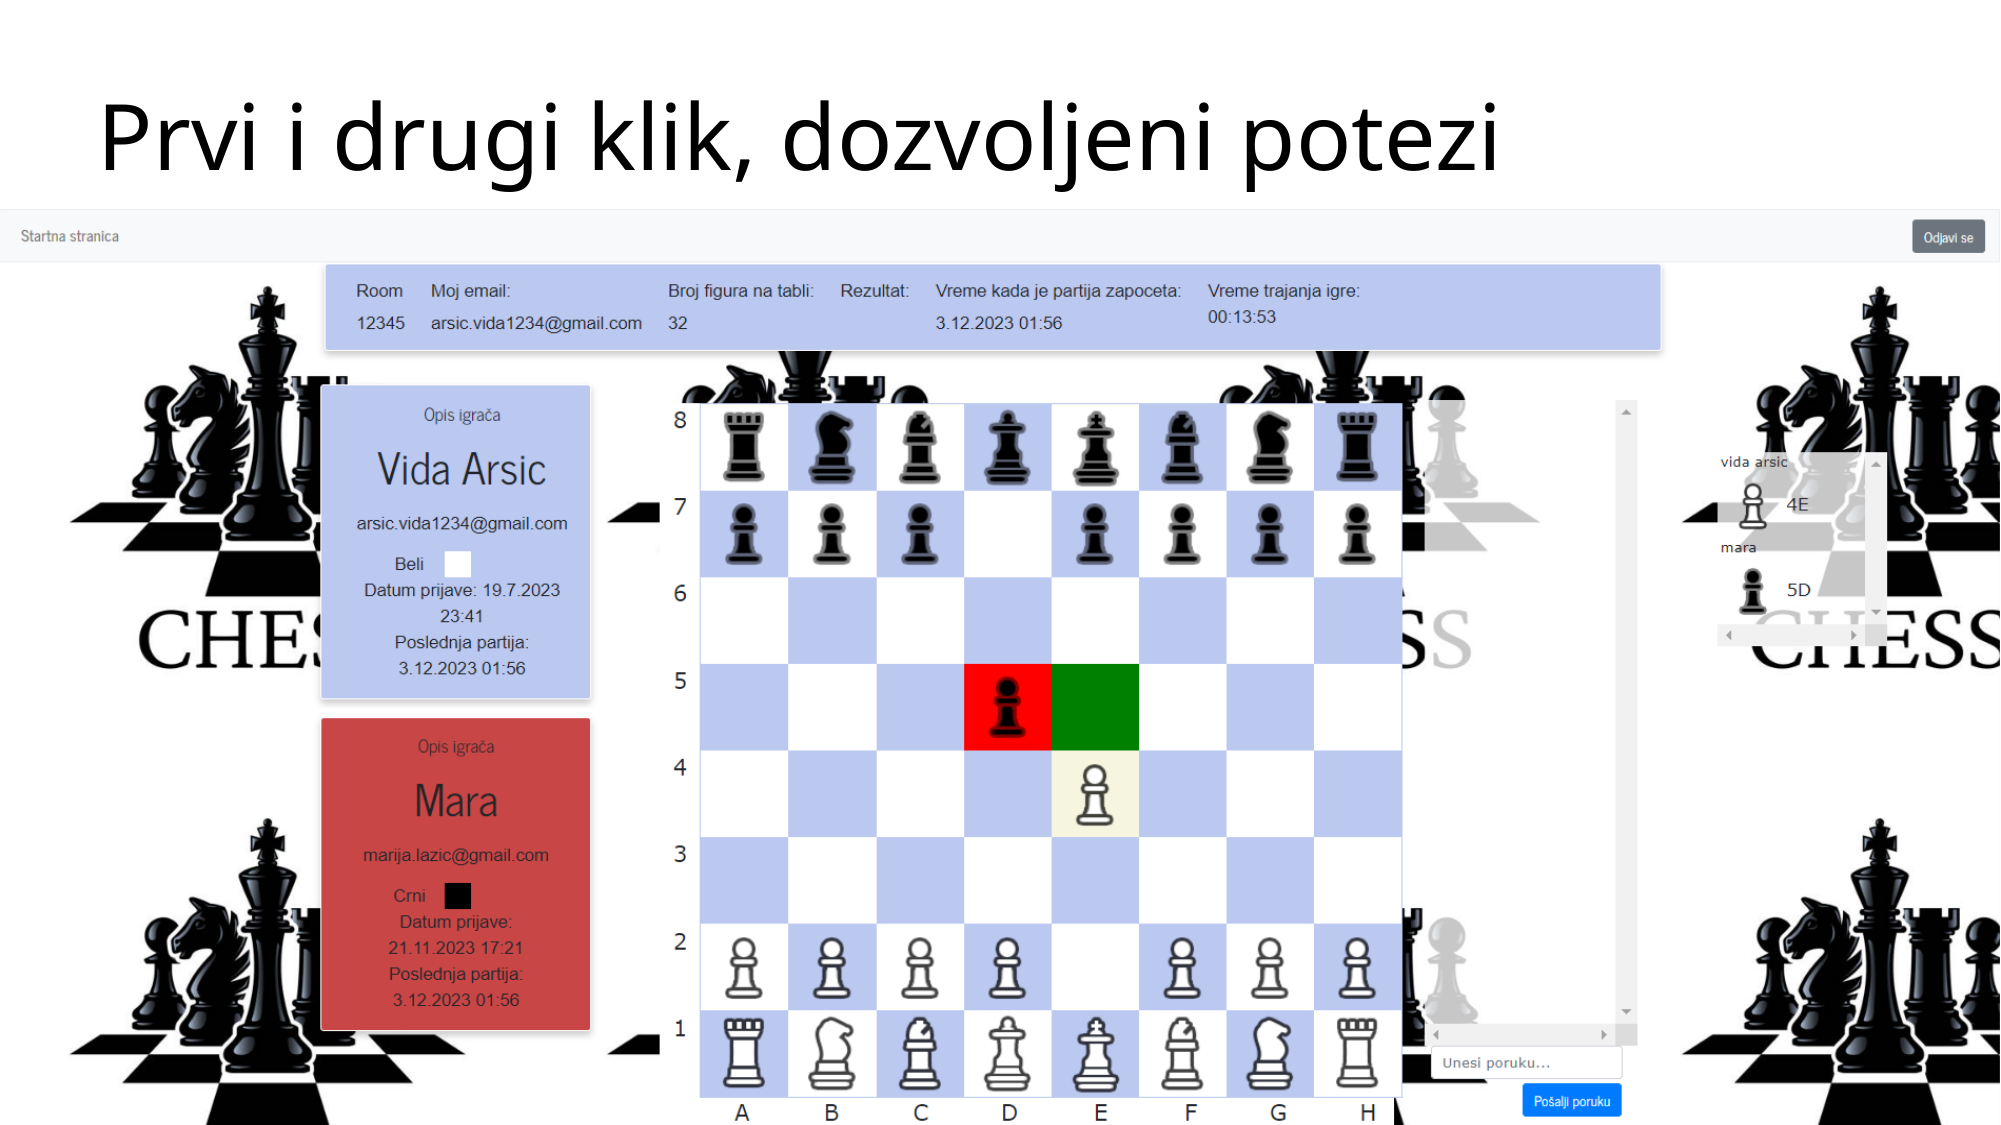

# Prvi i drugi klik, dozvoljeni potezi